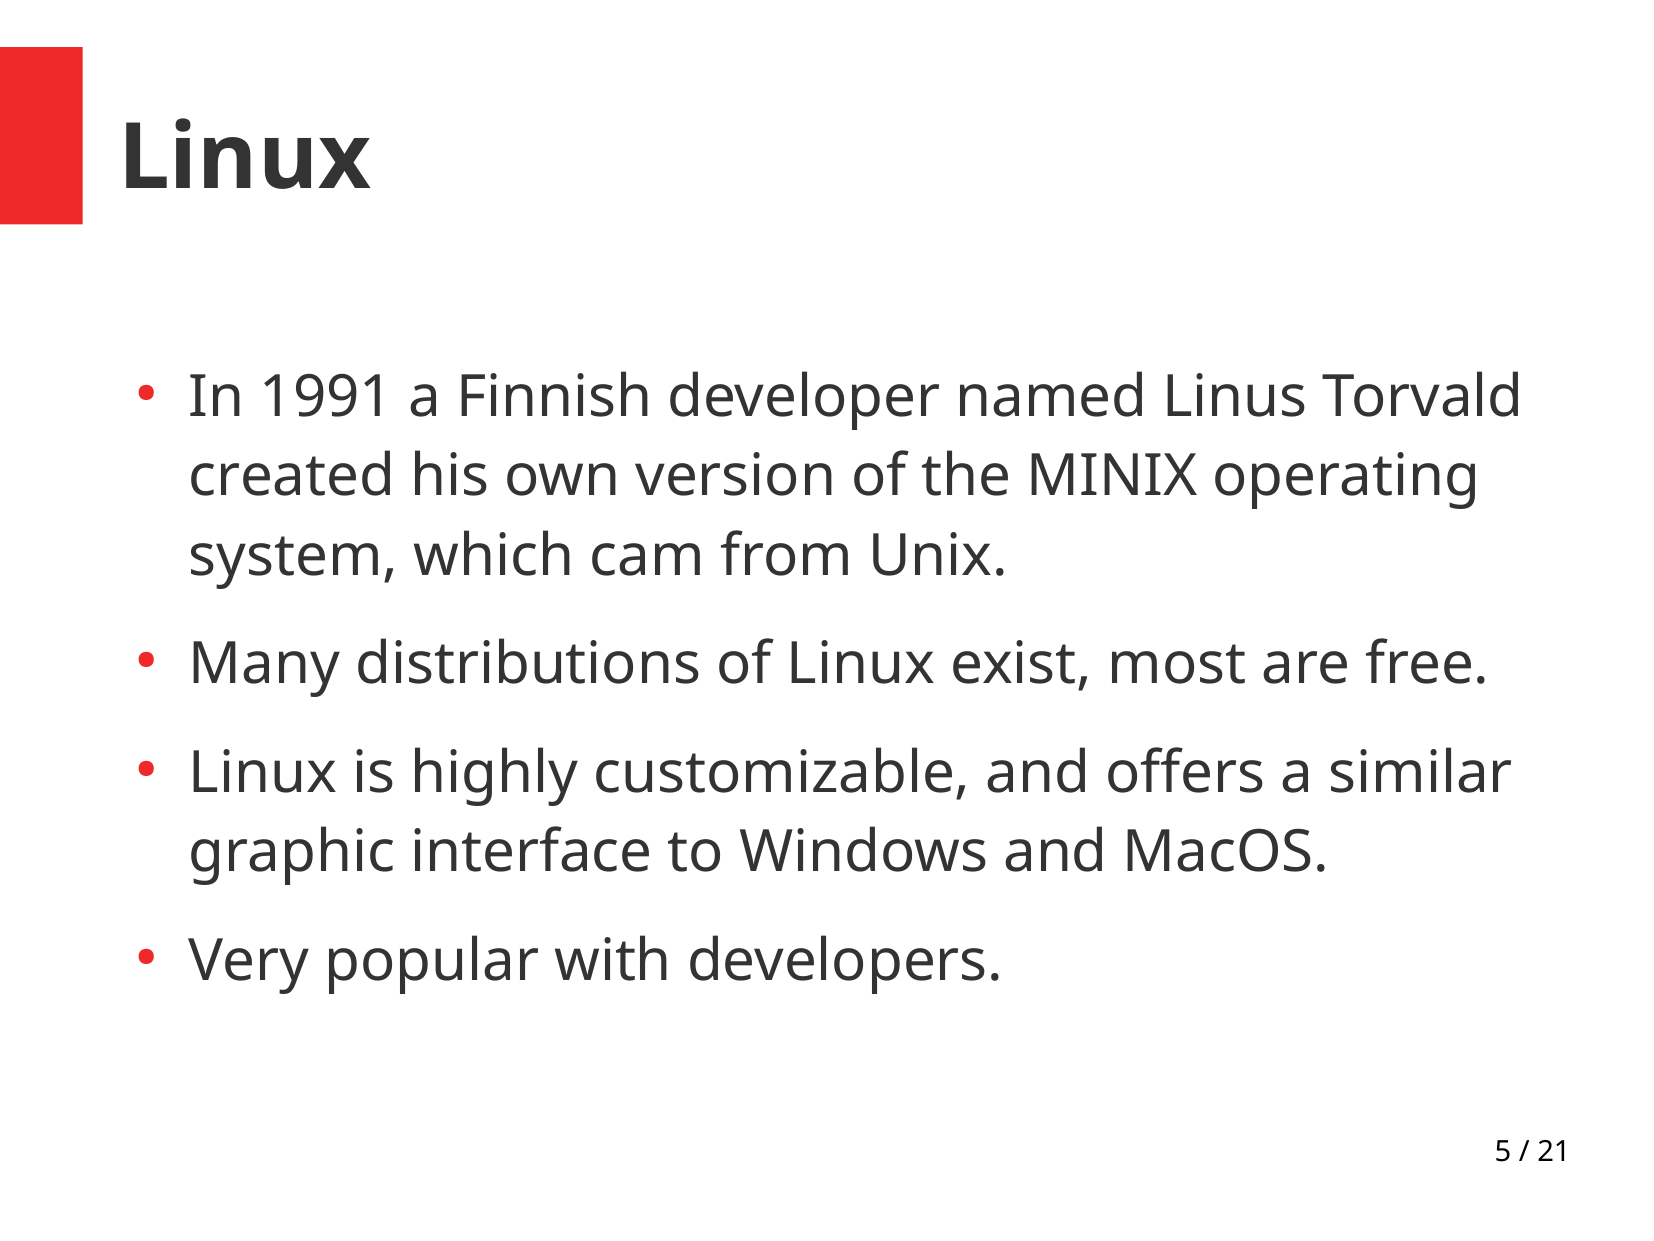

# Linux
In 1991 a Finnish developer named Linus Torvald created his own version of the MINIX operating system, which cam from Unix.
Many distributions of Linux exist, most are free.
Linux is highly customizable, and offers a similar graphic interface to Windows and MacOS.
Very popular with developers.
5